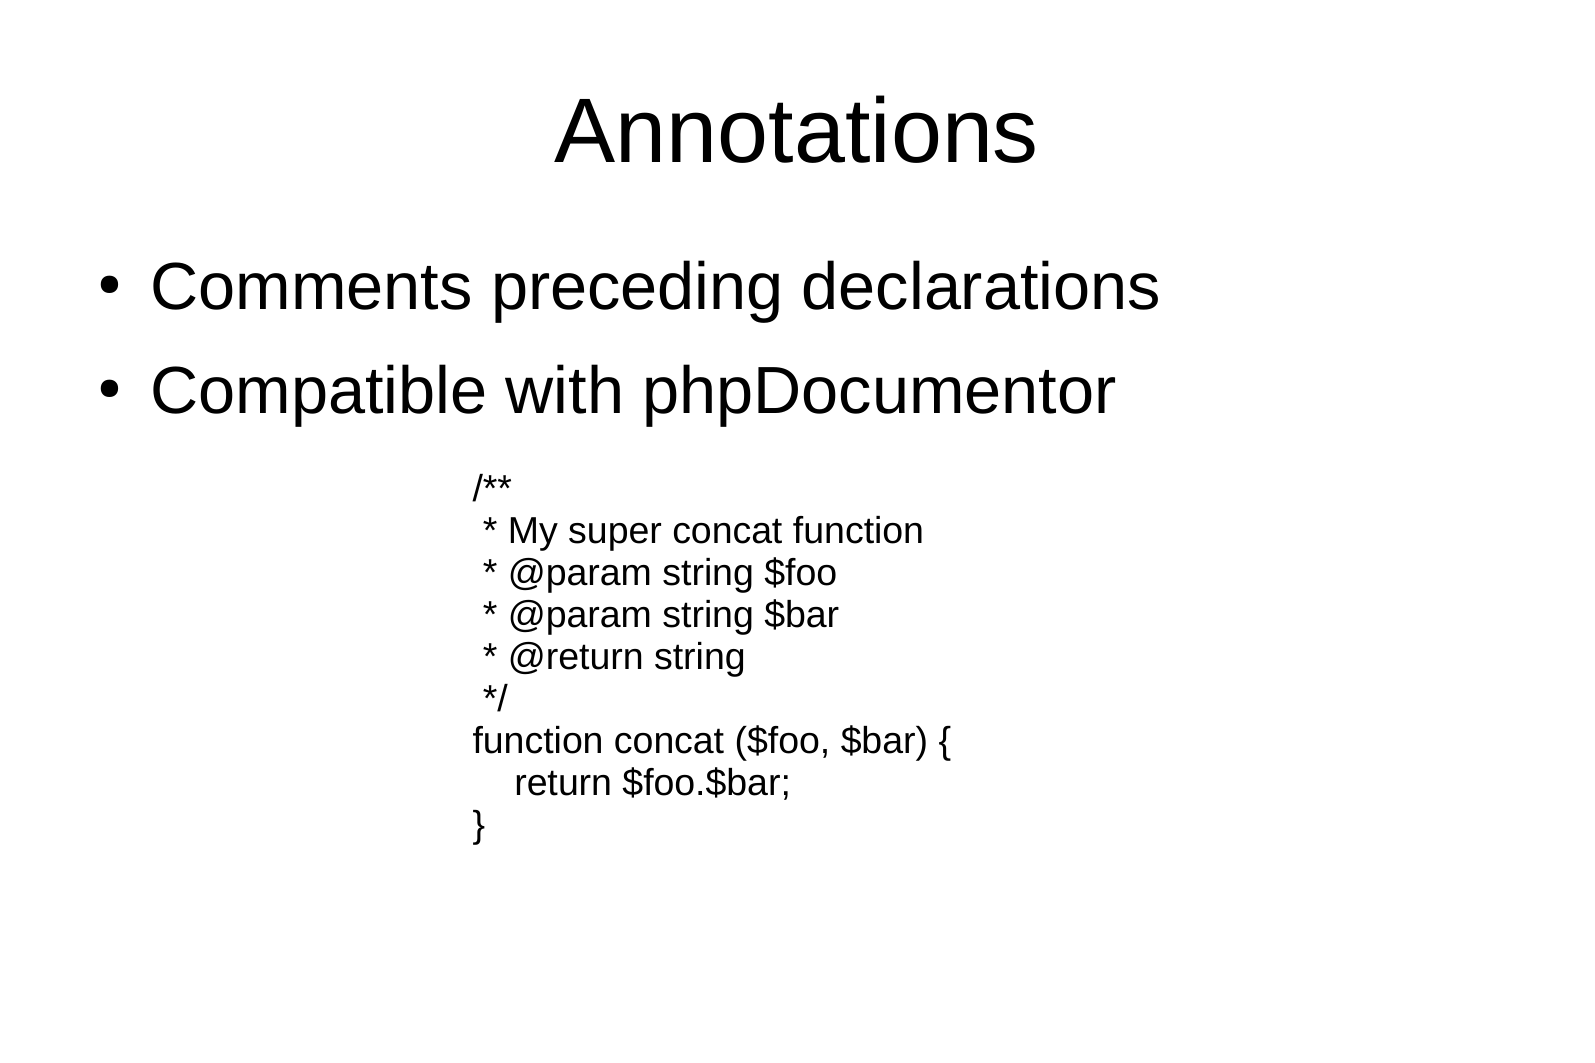

# Annotations
Comments preceding declarations
Compatible with phpDocumentor
/**
 * My super concat function
 * @param string $foo
 * @param string $bar
 * @return string
 */
function concat ($foo, $bar) {
 return $foo.$bar;
}